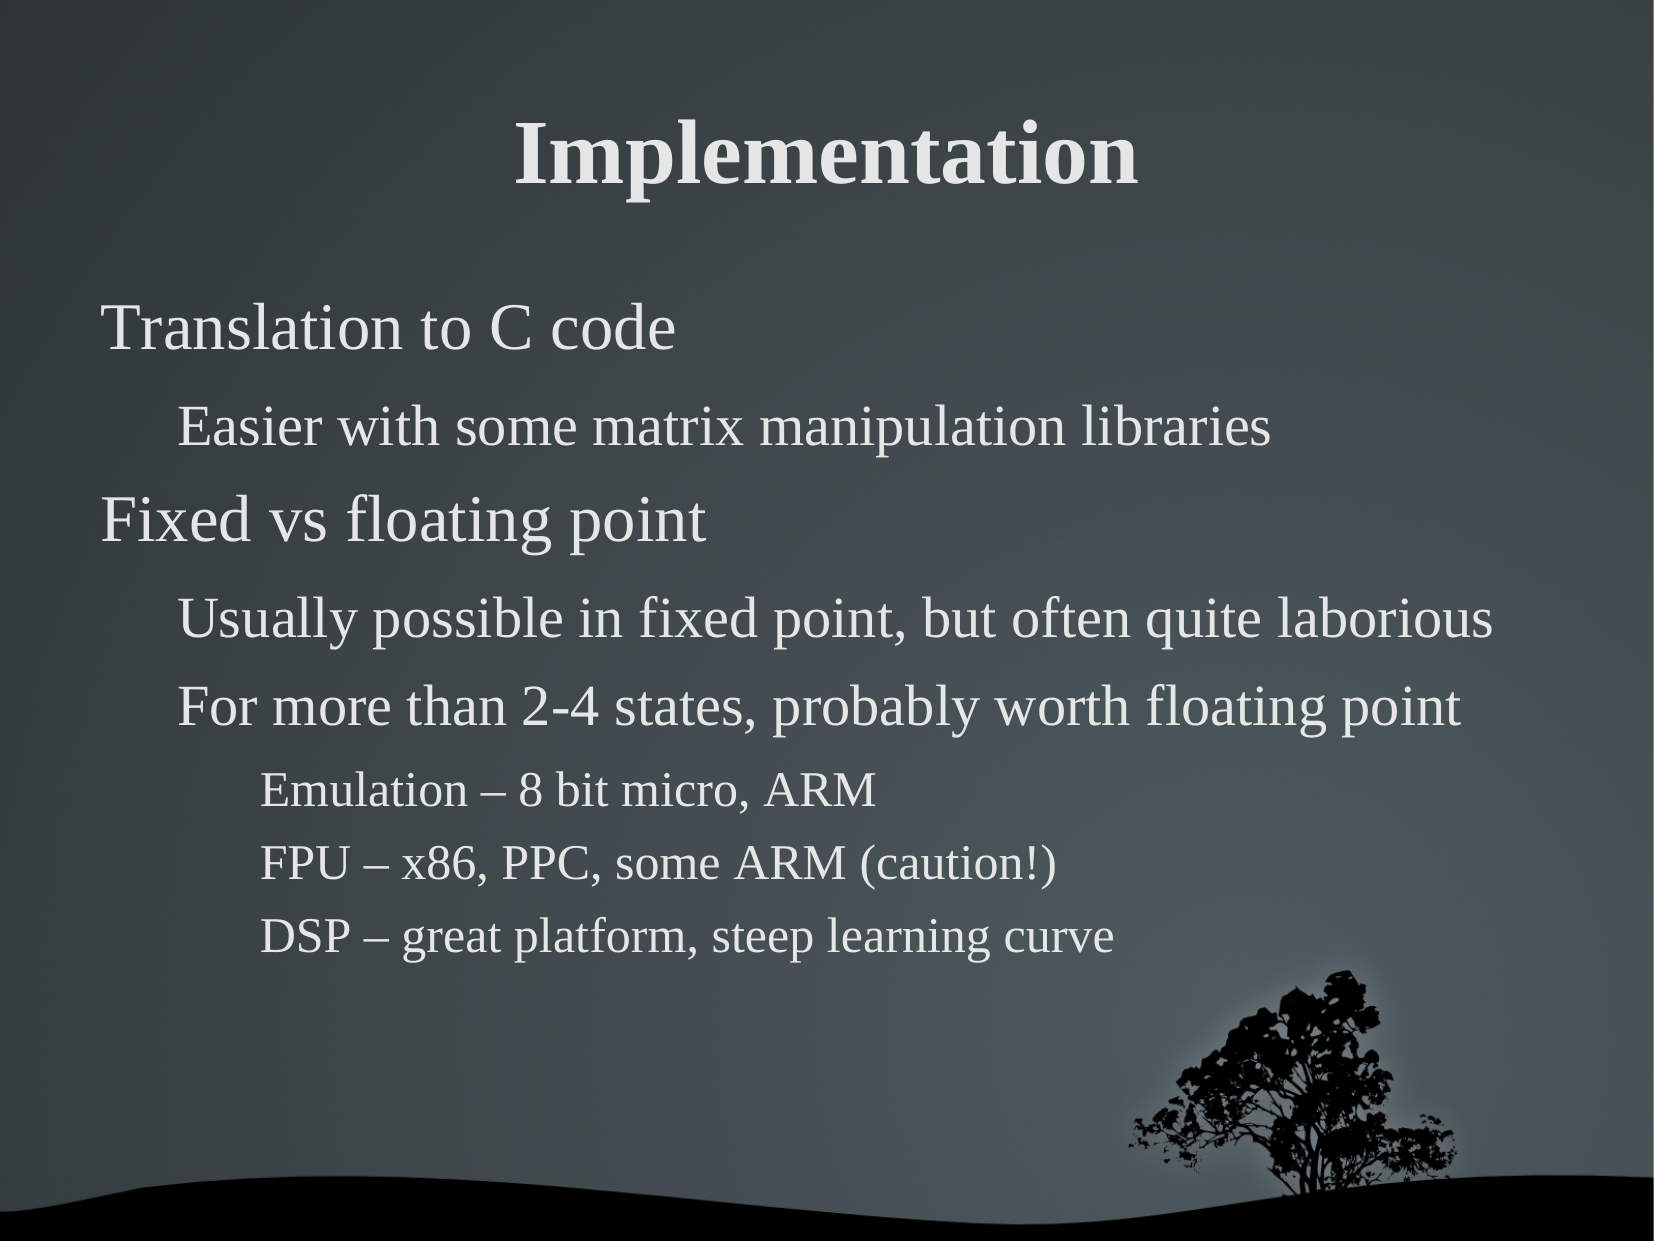

# Implementation
Translation to C code
Easier with some matrix manipulation libraries
Fixed vs floating point
Usually possible in fixed point, but often quite laborious
For more than 2-4 states, probably worth floating point
Emulation – 8 bit micro, ARM
FPU – x86, PPC, some ARM (caution!)
DSP – great platform, steep learning curve